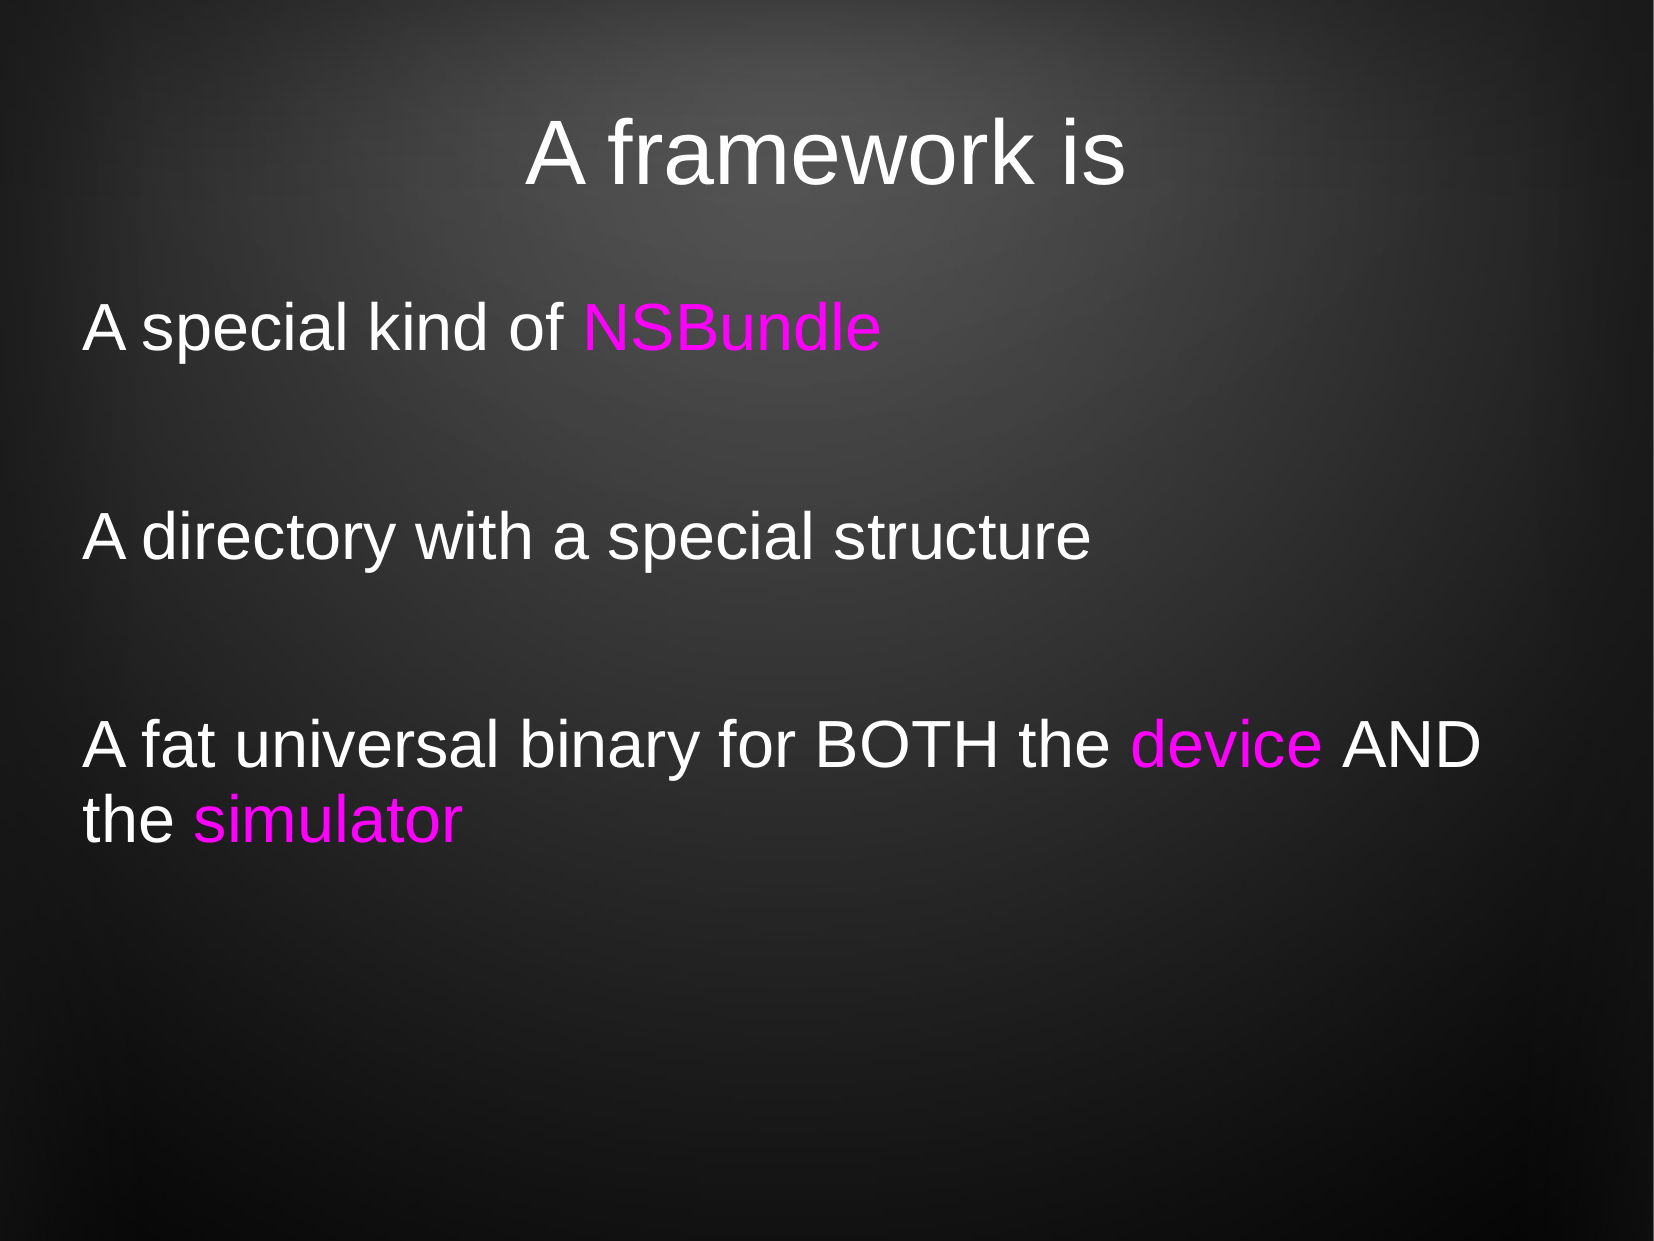

# A framework is
A special kind of NSBundle
A directory with a special structure
A fat universal binary for BOTH the device AND the simulator